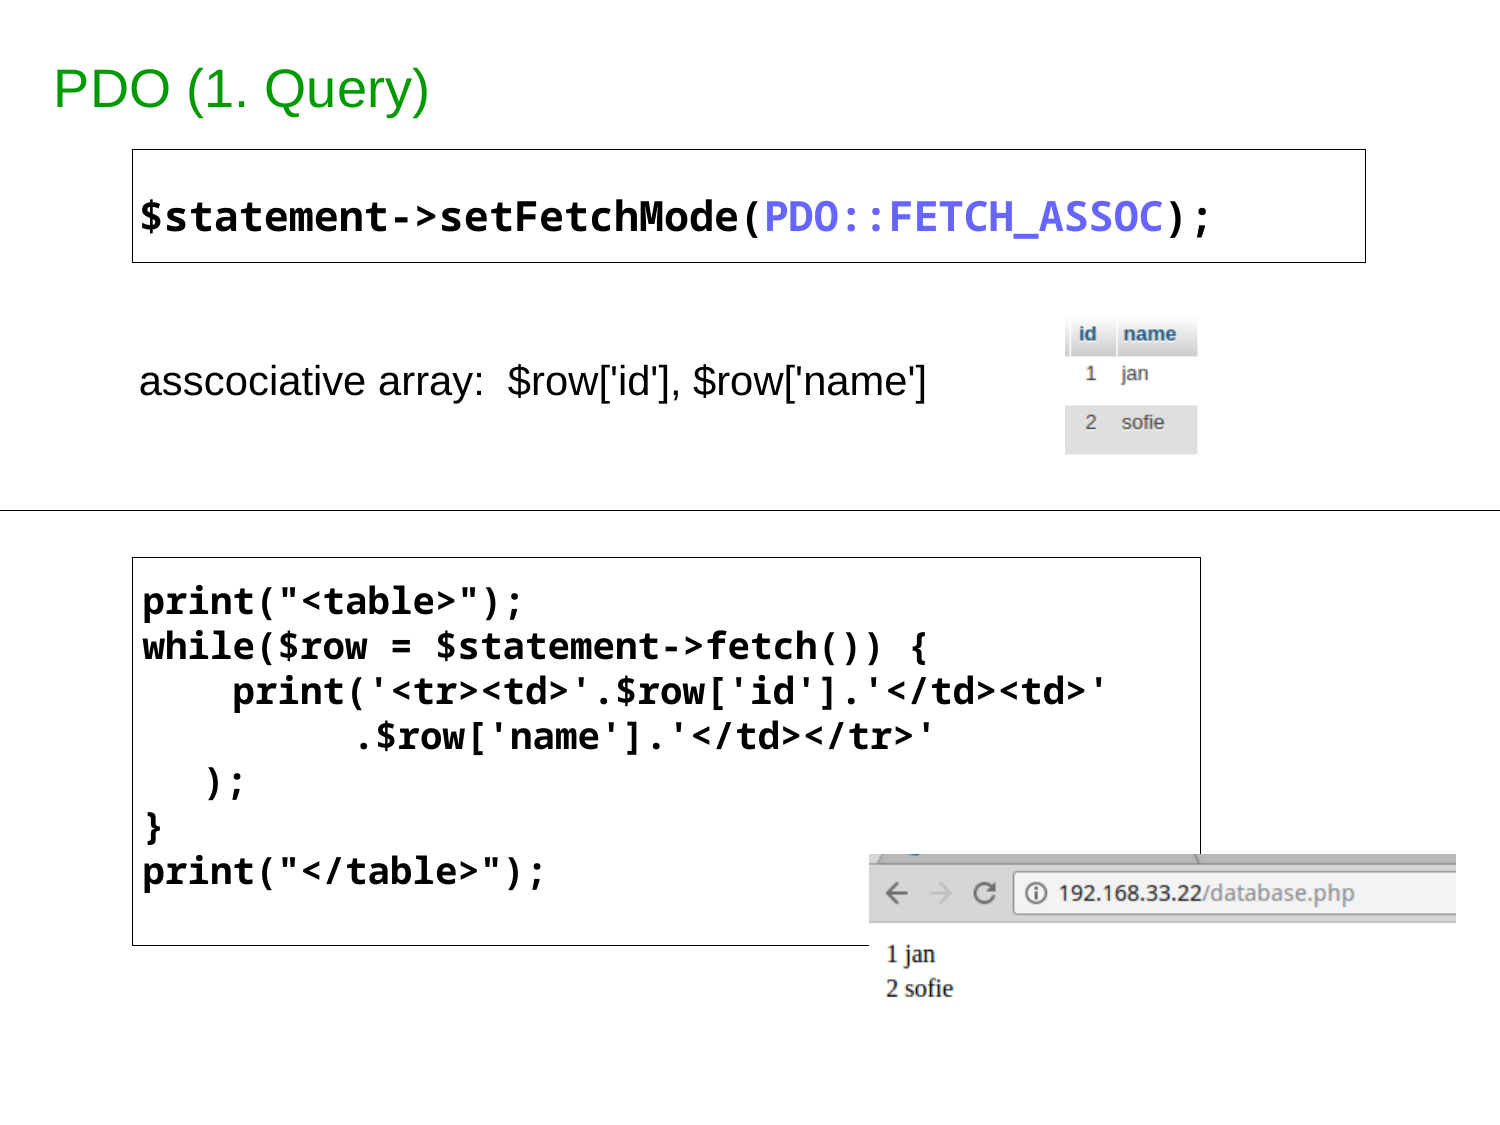

PDO (1. Query)
$statement->setFetchMode(PDO::FETCH_ASSOC);
asscociative array: $row['id'], $row['name']
 print("<table>");
 while($row = $statement->fetch()) {
 print('<tr><td>'.$row['id'].'</td><td>'
				.$row['name'].'</td></tr>'
		);
 }
 print("</table>");